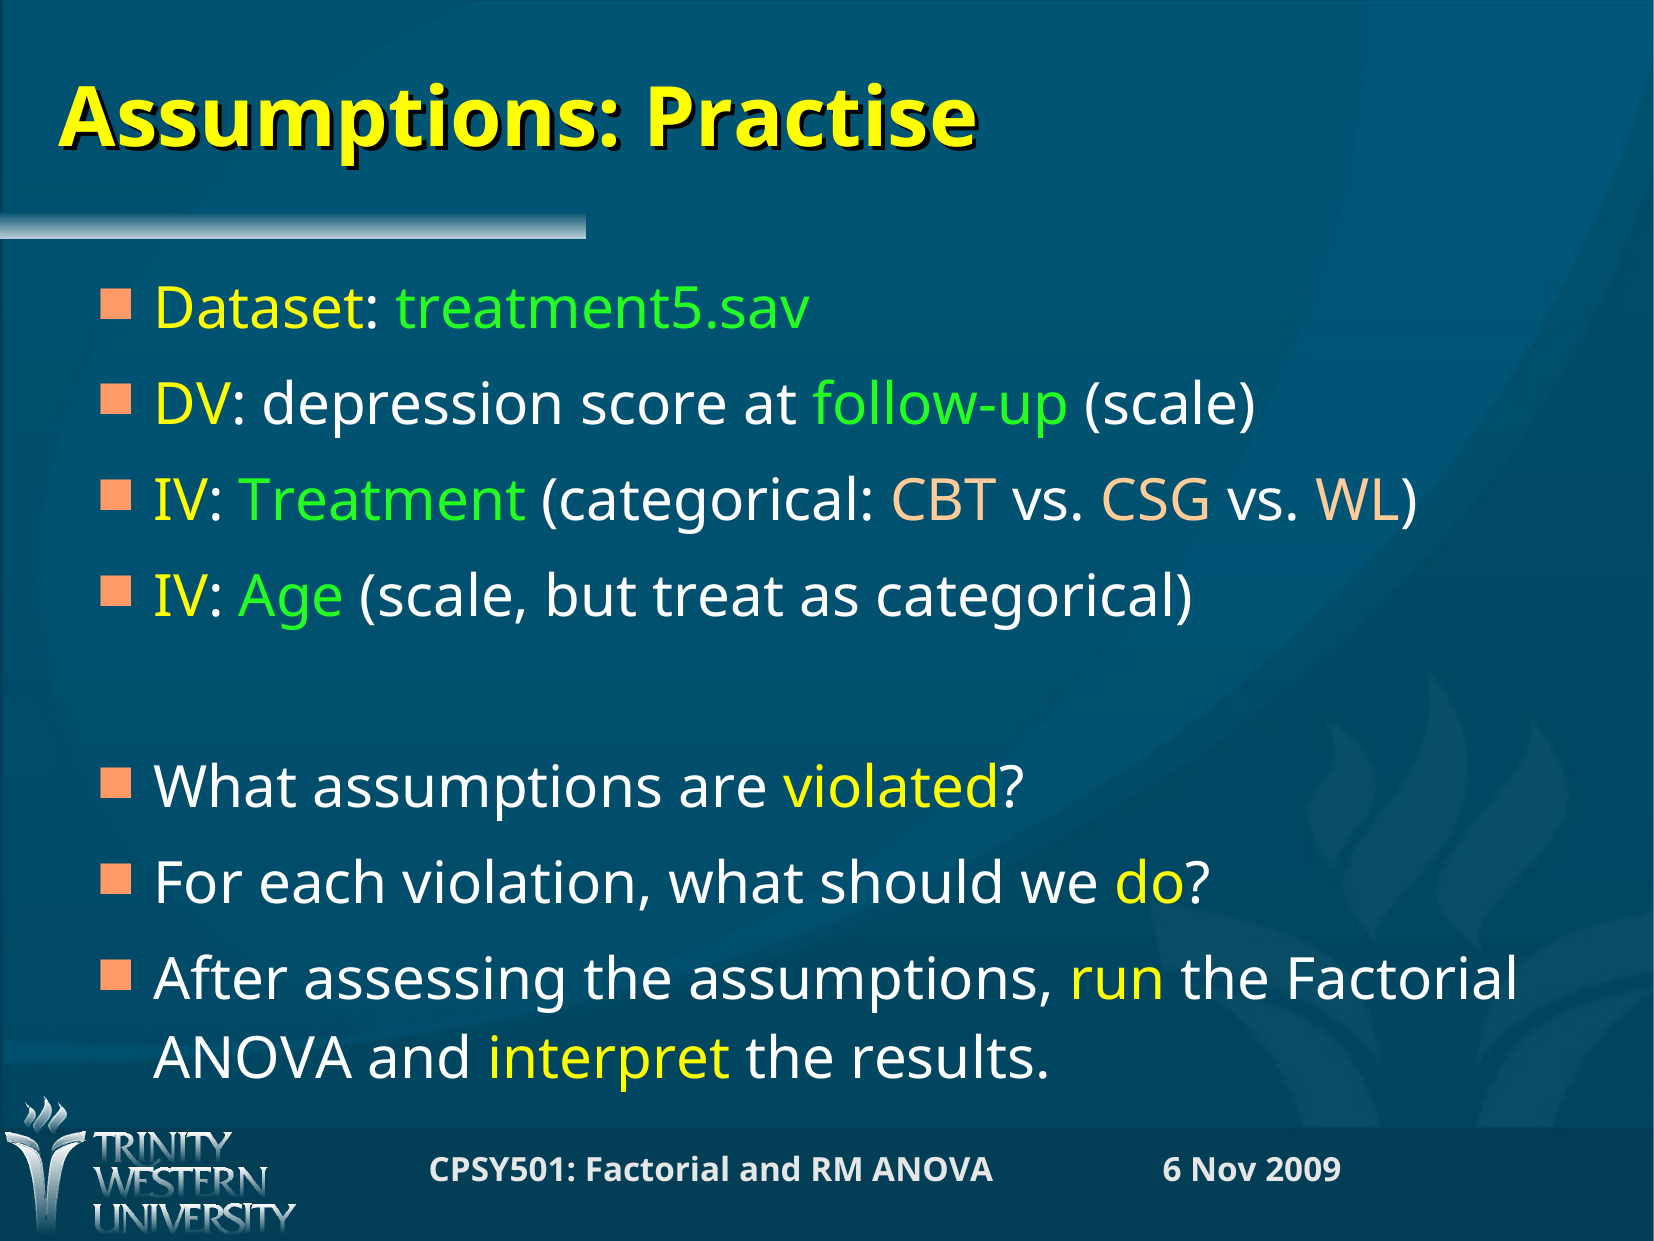

# Assumptions: Practise
Dataset: treatment5.sav
DV: depression score at follow-up (scale)
IV: Treatment (categorical: CBT vs. CSG vs. WL)
IV: Age (scale, but treat as categorical)
What assumptions are violated?
For each violation, what should we do?
After assessing the assumptions, run the Factorial ANOVA and interpret the results.
CPSY501: Factorial and RM ANOVA
6 Nov 2009